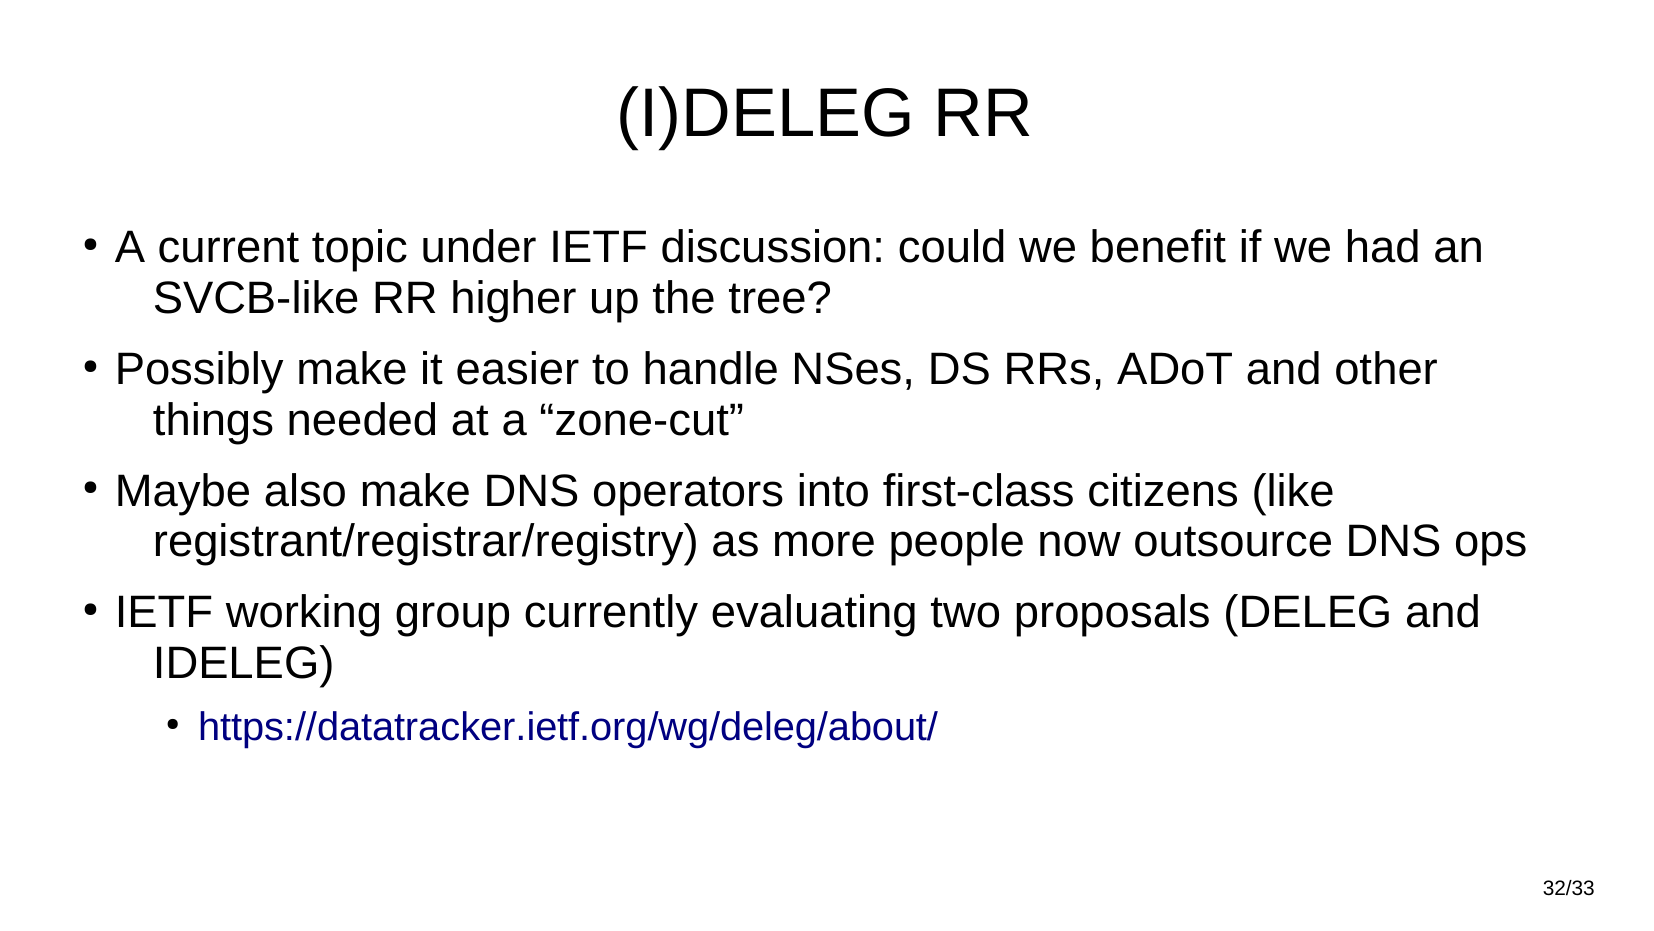

# (I)DELEG RR
A current topic under IETF discussion: could we benefit if we had an SVCB-like RR higher up the tree?
Possibly make it easier to handle NSes, DS RRs, ADoT and other things needed at a “zone-cut”
Maybe also make DNS operators into first-class citizens (like registrant/registrar/registry) as more people now outsource DNS ops
IETF working group currently evaluating two proposals (DELEG and IDELEG)
https://datatracker.ietf.org/wg/deleg/about/